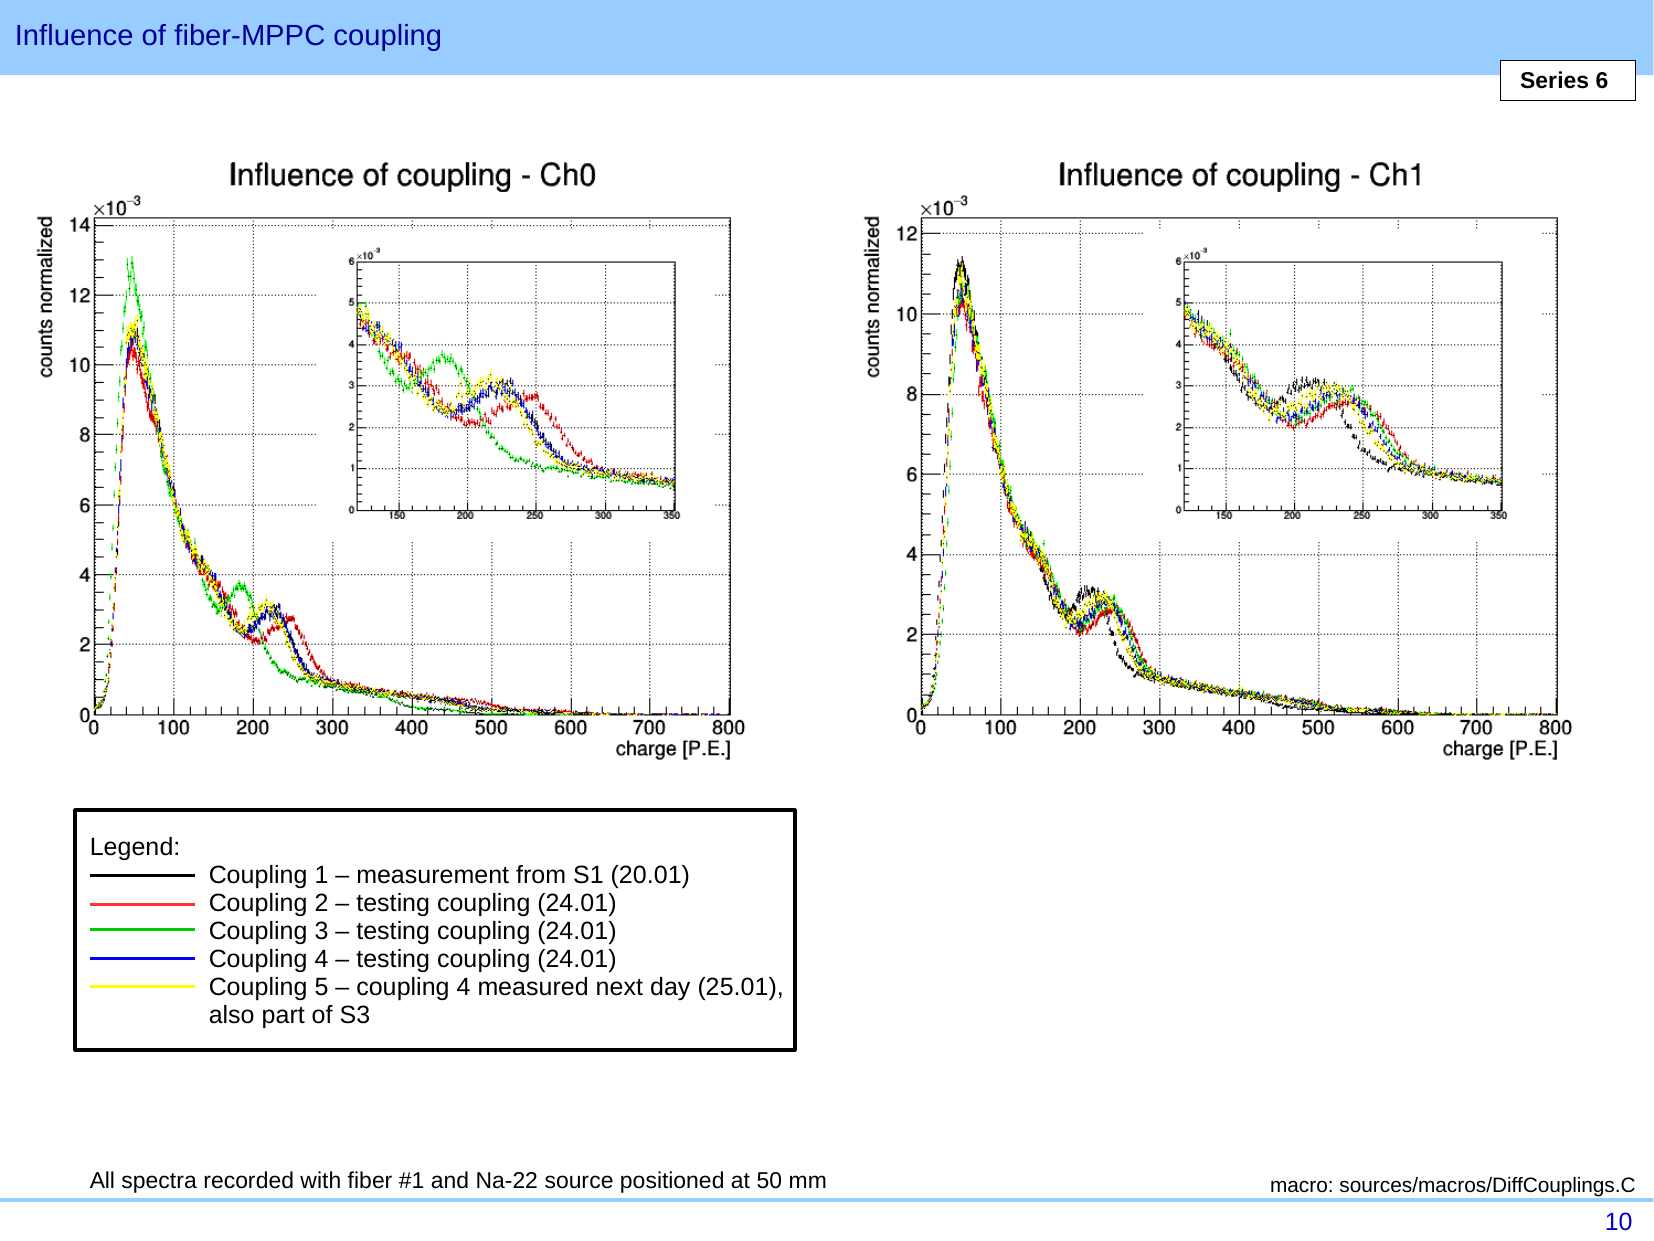

Influence of fiber-MPPC coupling
Series 6
Legend:
 Coupling 1 – measurement from S1 (20.01)
 Coupling 2 – testing coupling (24.01)
 Coupling 3 – testing coupling (24.01)
 Coupling 4 – testing coupling (24.01)
 Coupling 5 – coupling 4 measured next day (25.01),
 also part of S3
All spectra recorded with fiber #1 and Na-22 source positioned at 50 mm
macro: sources/macros/DiffCouplings.C